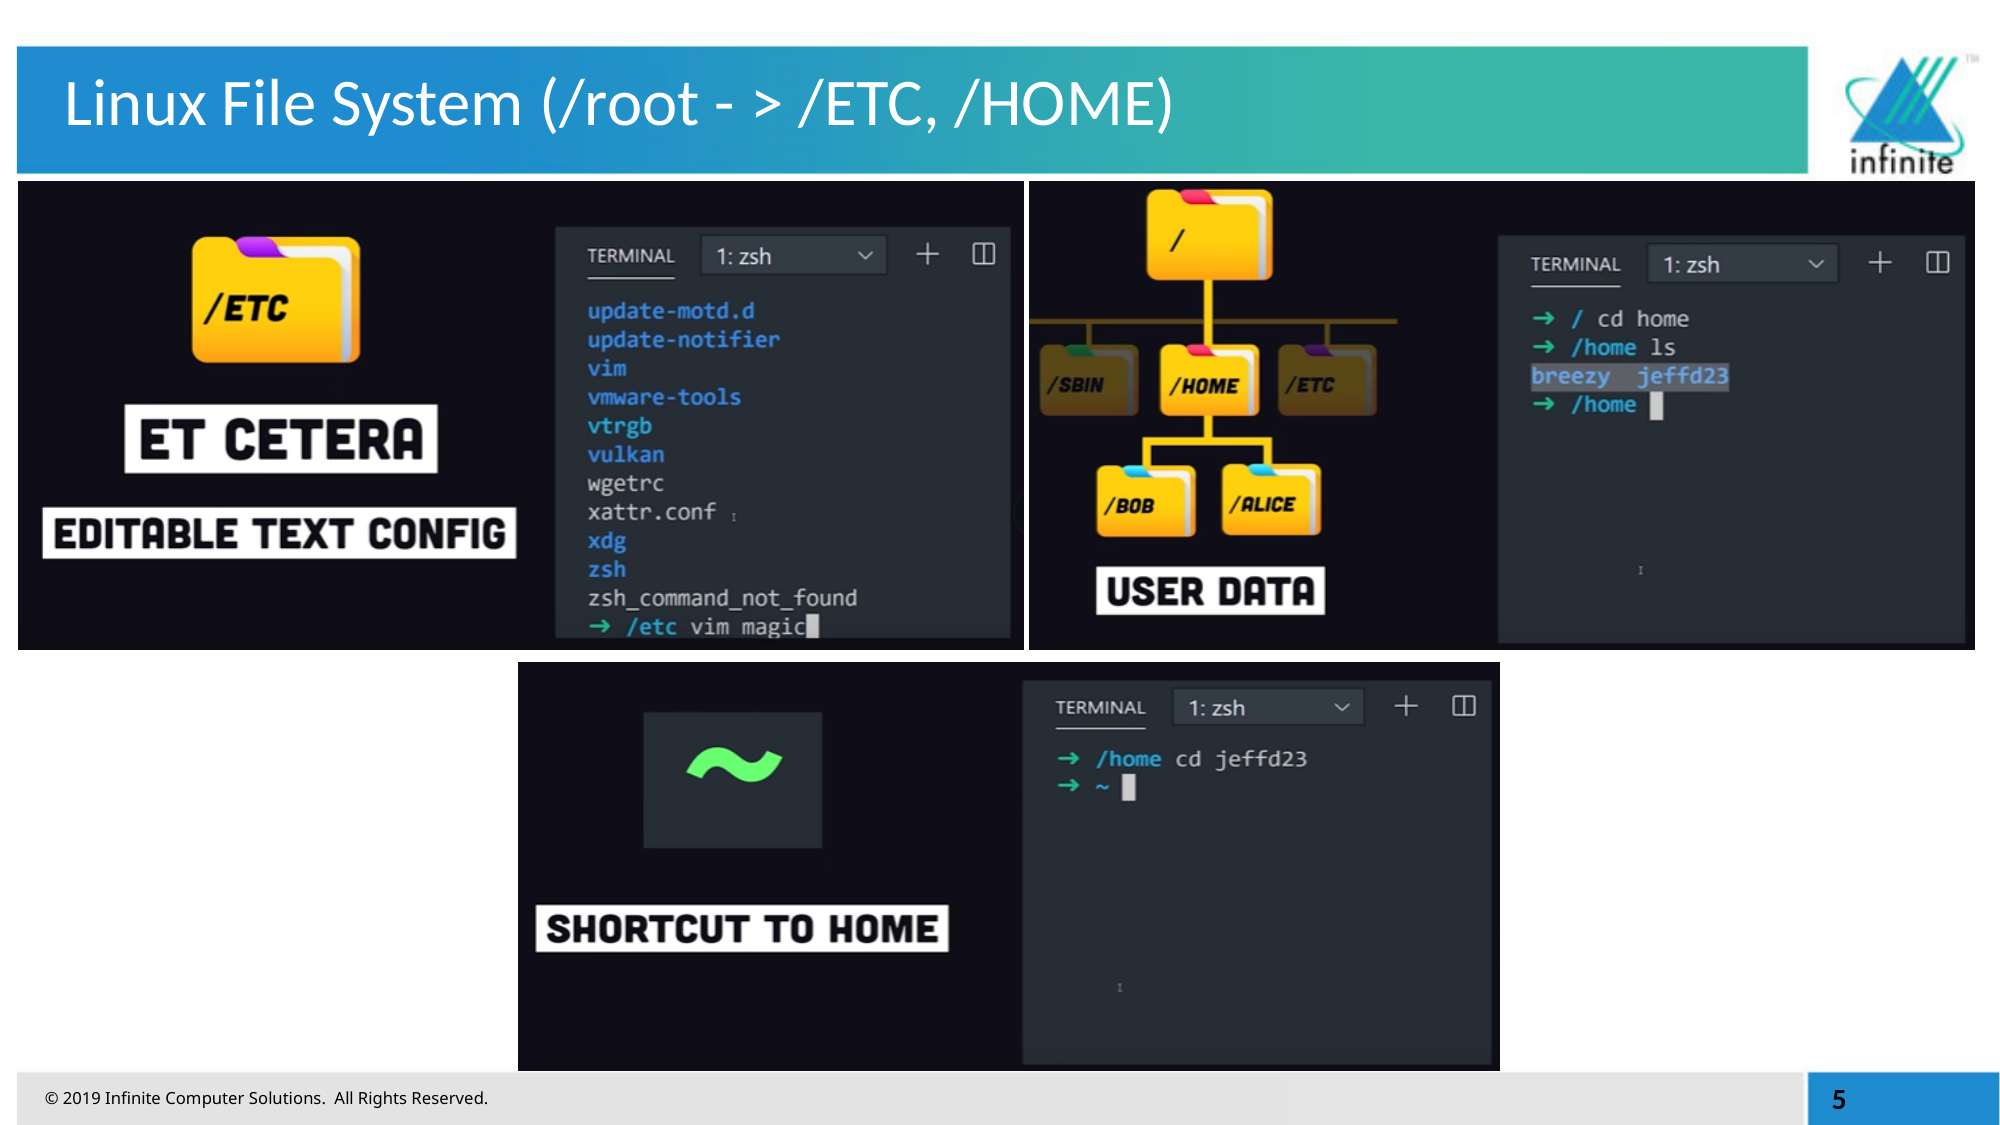

# Linux File System (/root - > /ETC, /HOME)